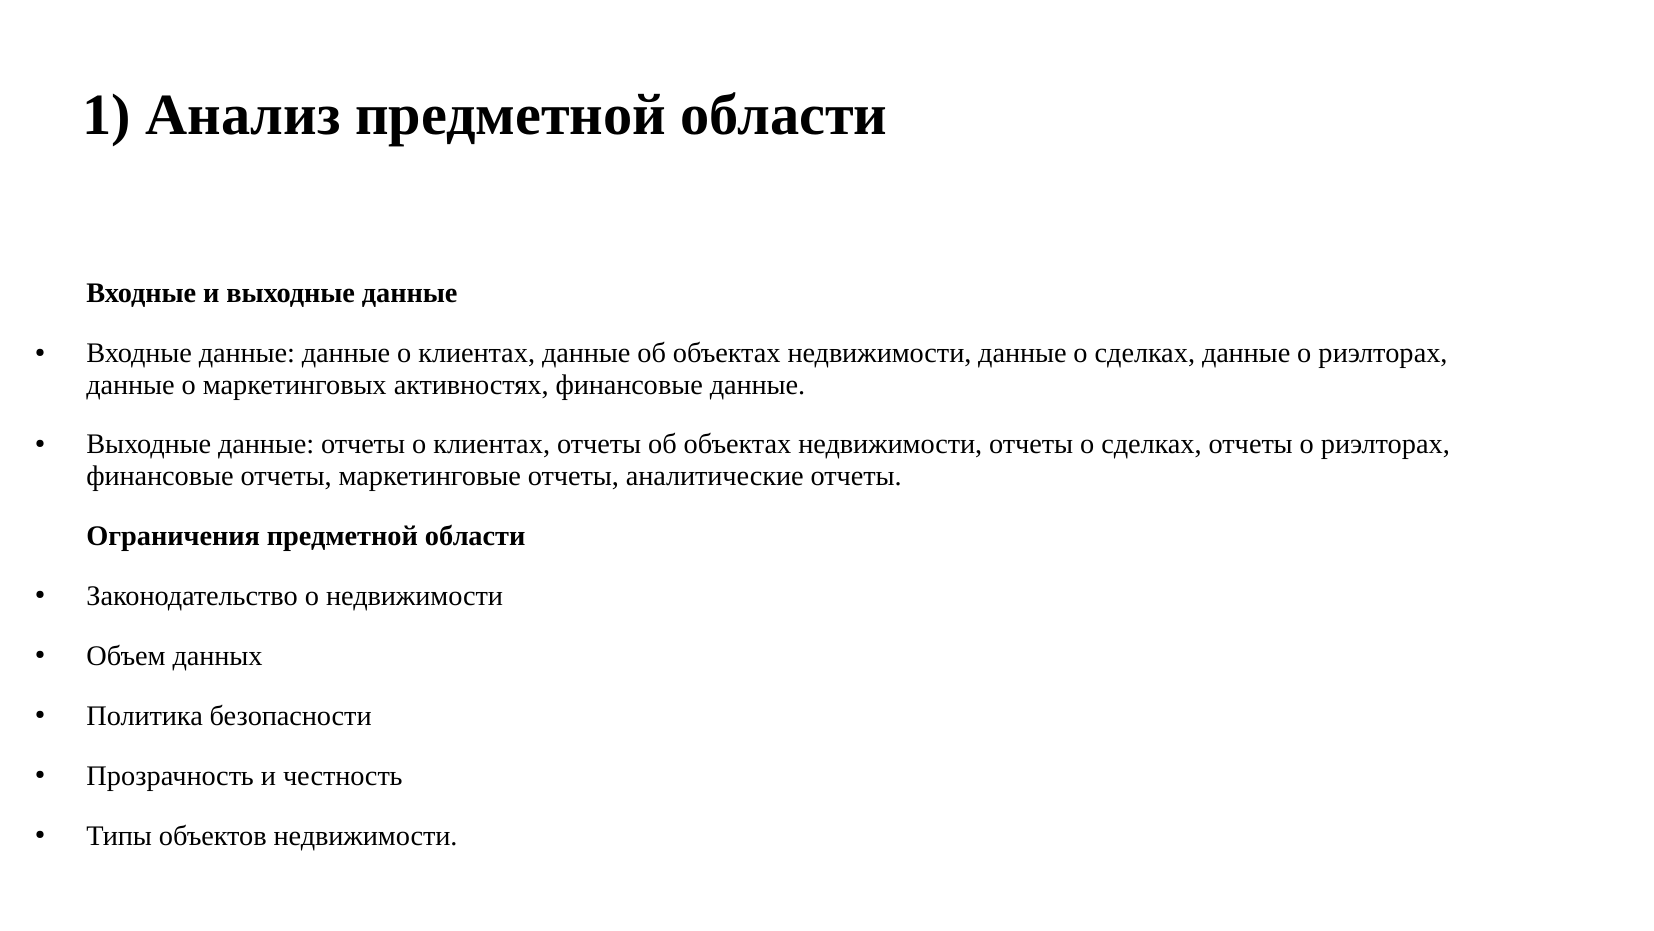

# 1) Анализ предметной области
Входные и выходные данные
Входные данные: данные о клиентах, данные об объектах недвижимости, данные о сделках, данные о риэлторах, данные о маркетинговых активностях, финансовые данные.
Выходные данные: отчеты о клиентах, отчеты об объектах недвижимости, отчеты о сделках, отчеты о риэлторах, финансовые отчеты, маркетинговые отчеты, аналитические отчеты.
Ограничения предметной области
Законодательство о недвижимости
Объем данных
Политика безопасности
Прозрачность и честность
Типы объектов недвижимости.